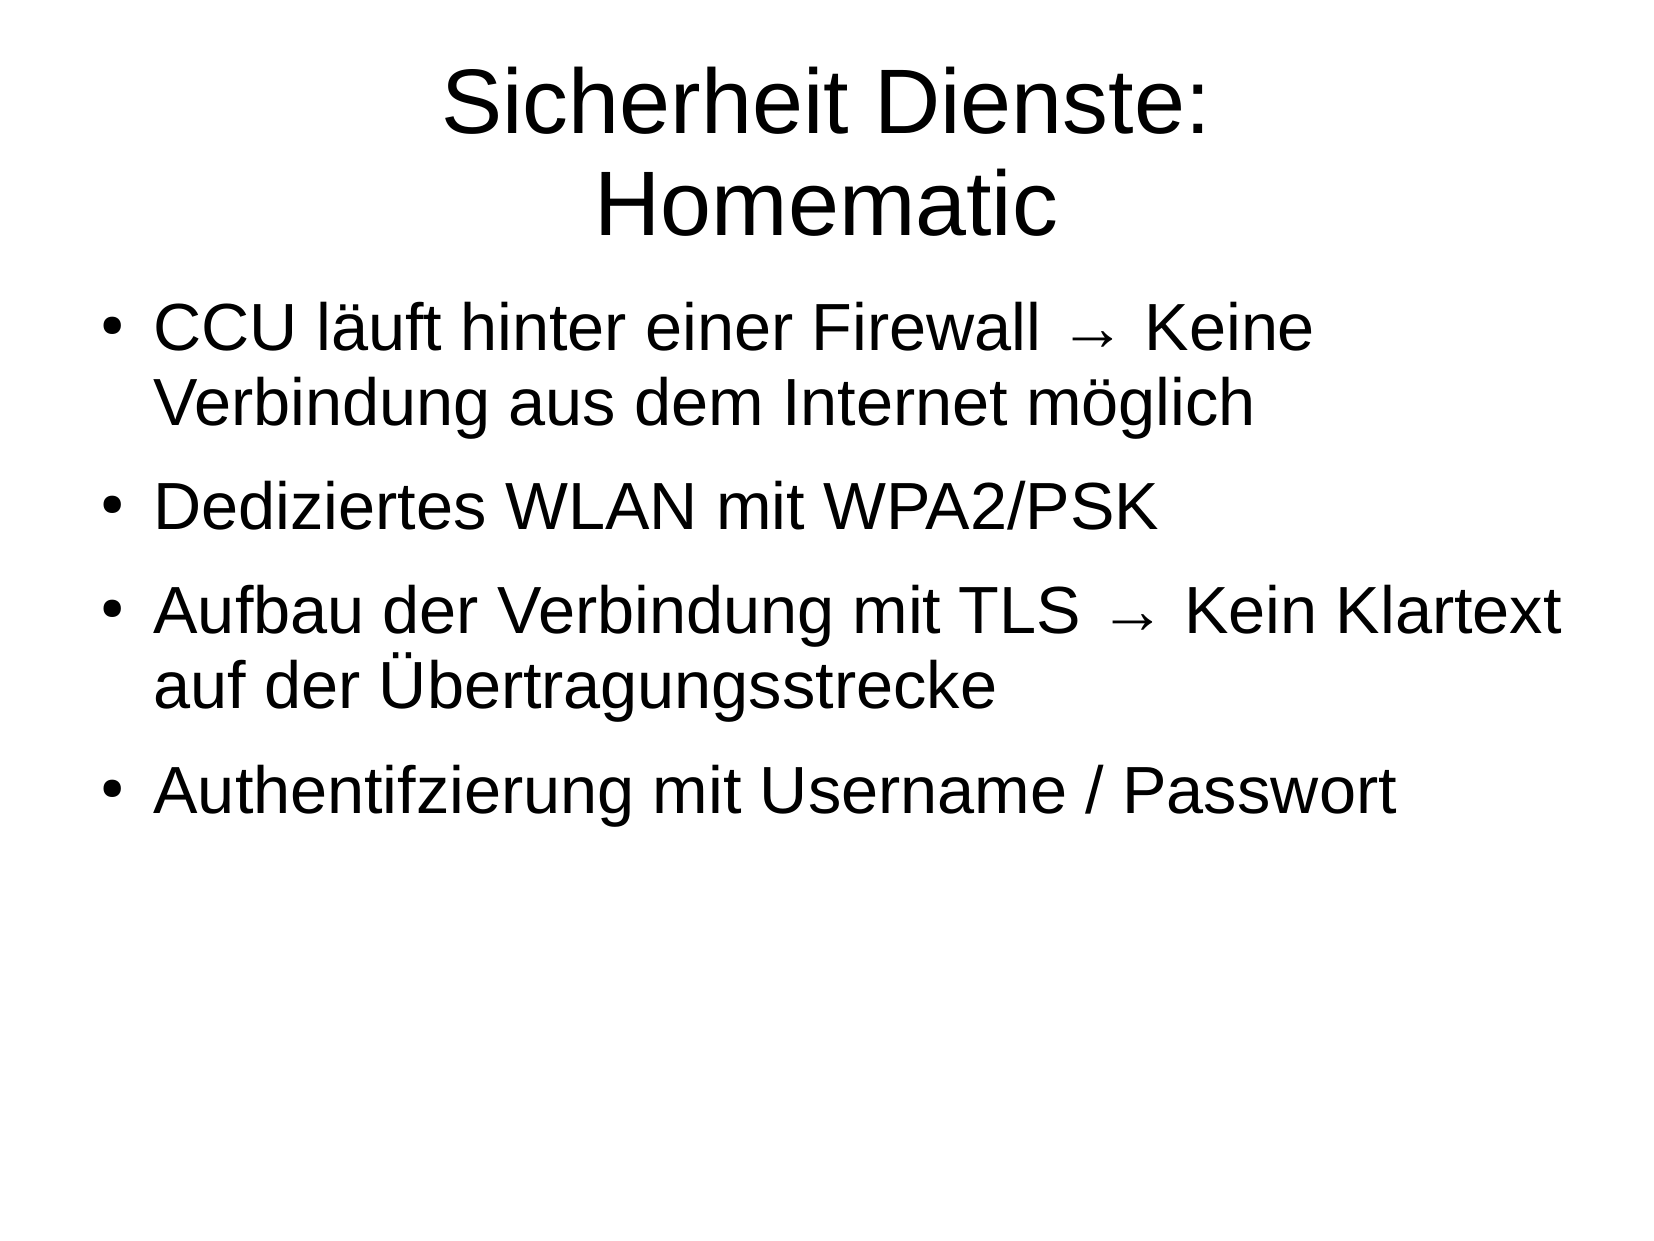

# Sicherheit Dienste: Homematic
CCU läuft hinter einer Firewall → Keine Verbindung aus dem Internet möglich
Dediziertes WLAN mit WPA2/PSK
Aufbau der Verbindung mit TLS → Kein Klartext auf der Übertragungsstrecke
Authentifzierung mit Username / Passwort